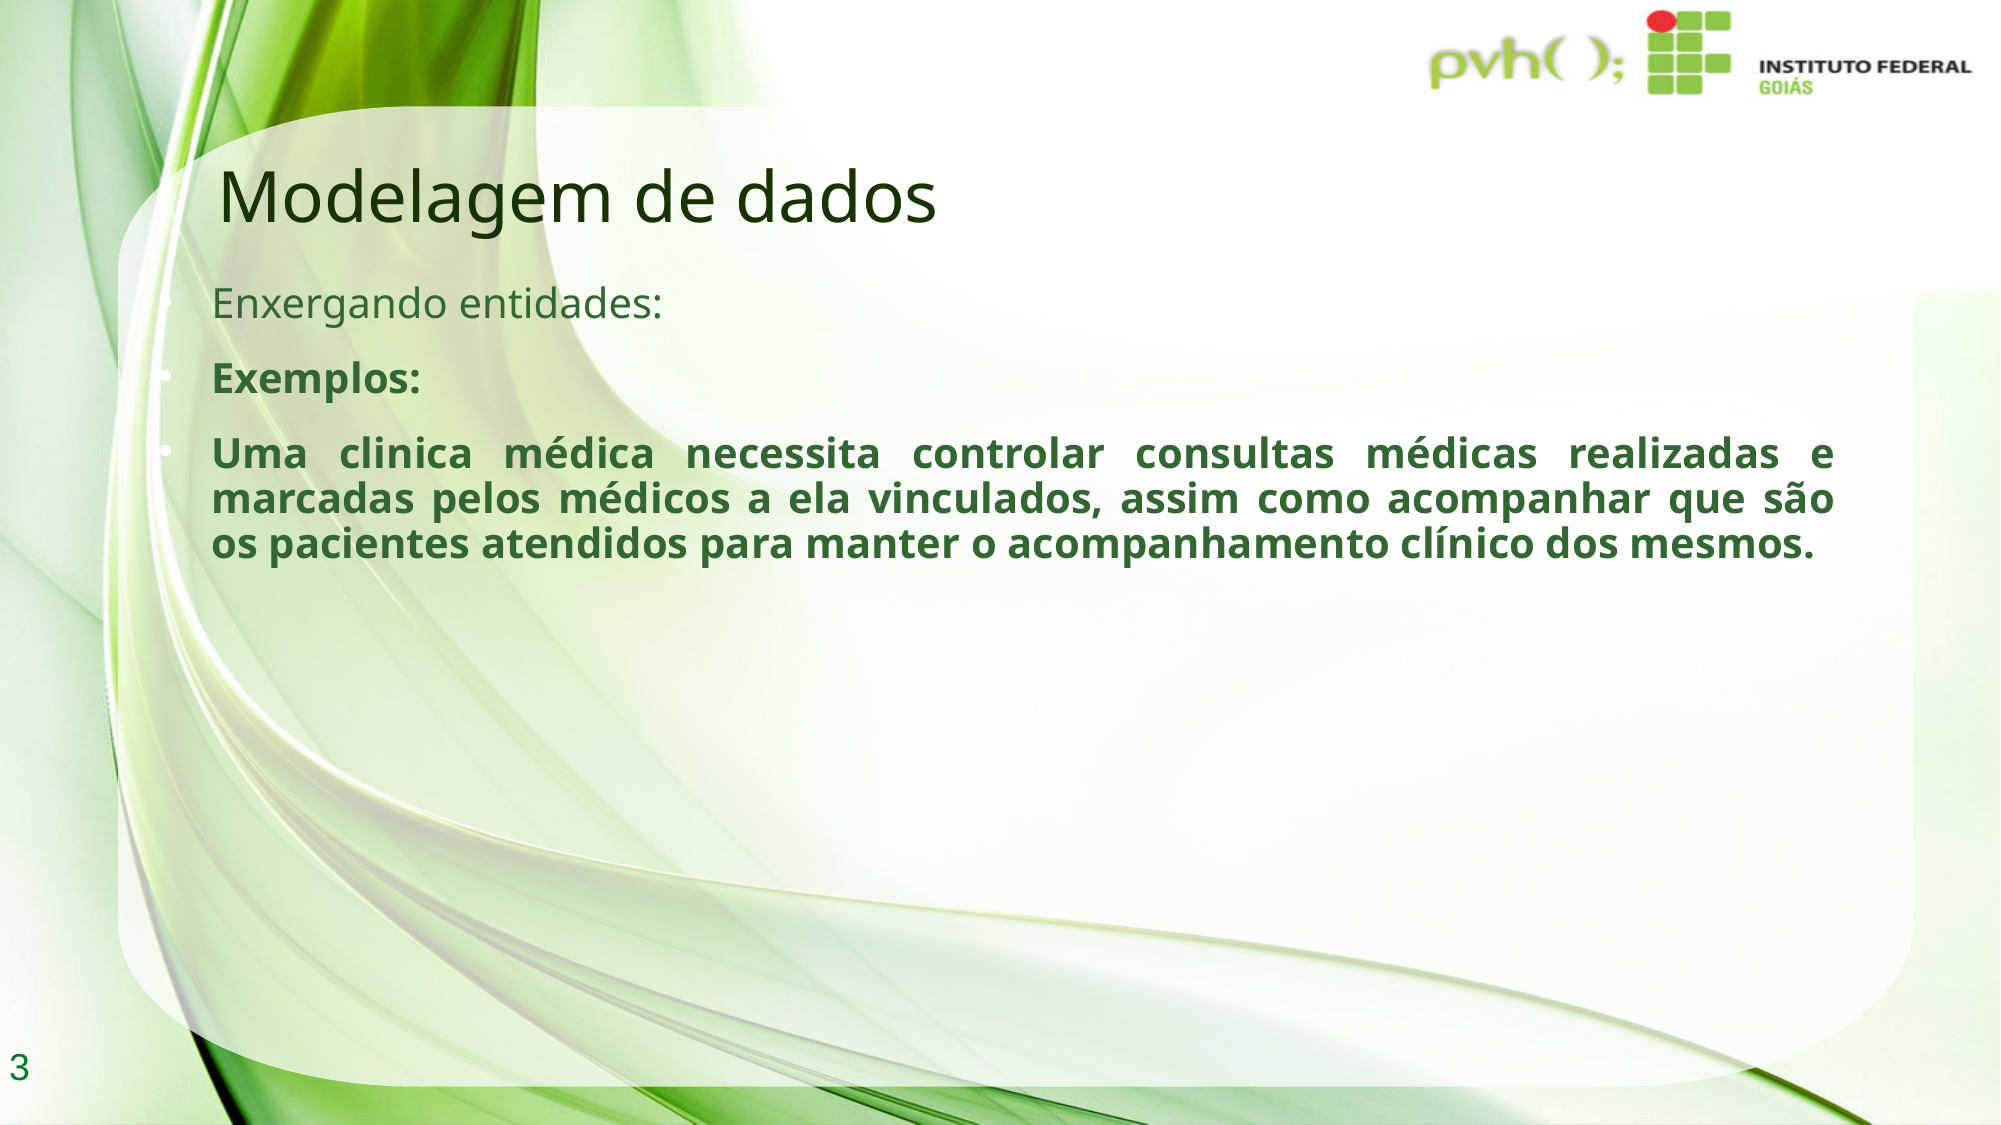

# Modelagem de dados
Enxergando entidades:
Exemplos:
Uma clinica médica necessita controlar consultas médicas realizadas e marcadas pelos médicos a ela vinculados, assim como acompanhar que são os pacientes atendidos para manter o acompanhamento clínico dos mesmos.
3